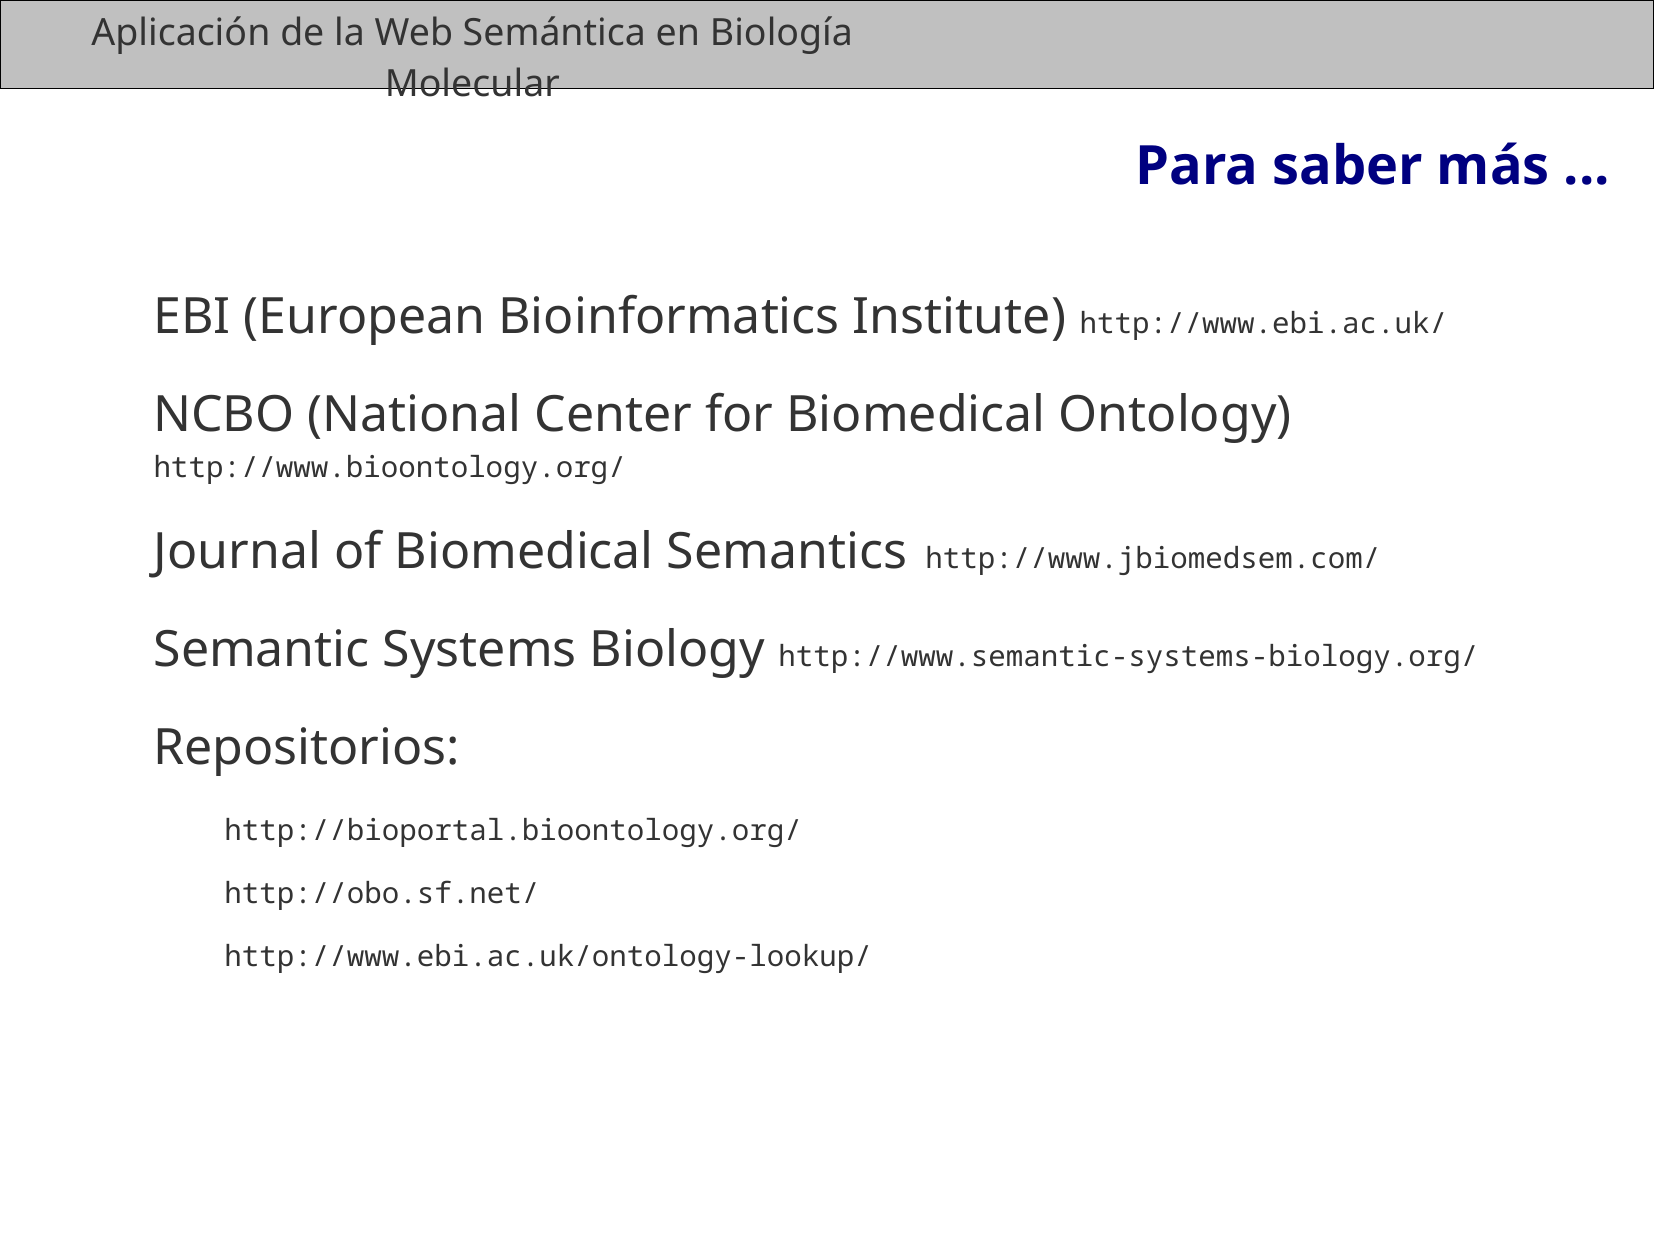

Aplicación de la Web Semántica en Biología Molecular
Para saber más ...
# EBI (European Bioinformatics Institute) http://www.ebi.ac.uk/
NCBO (National Center for Biomedical Ontology) http://www.bioontology.org/
Journal of Biomedical Semantics http://www.jbiomedsem.com/
Semantic Systems Biology http://www.semantic-systems-biology.org/
Repositorios:
http://bioportal.bioontology.org/
http://obo.sf.net/
http://www.ebi.ac.uk/ontology-lookup/